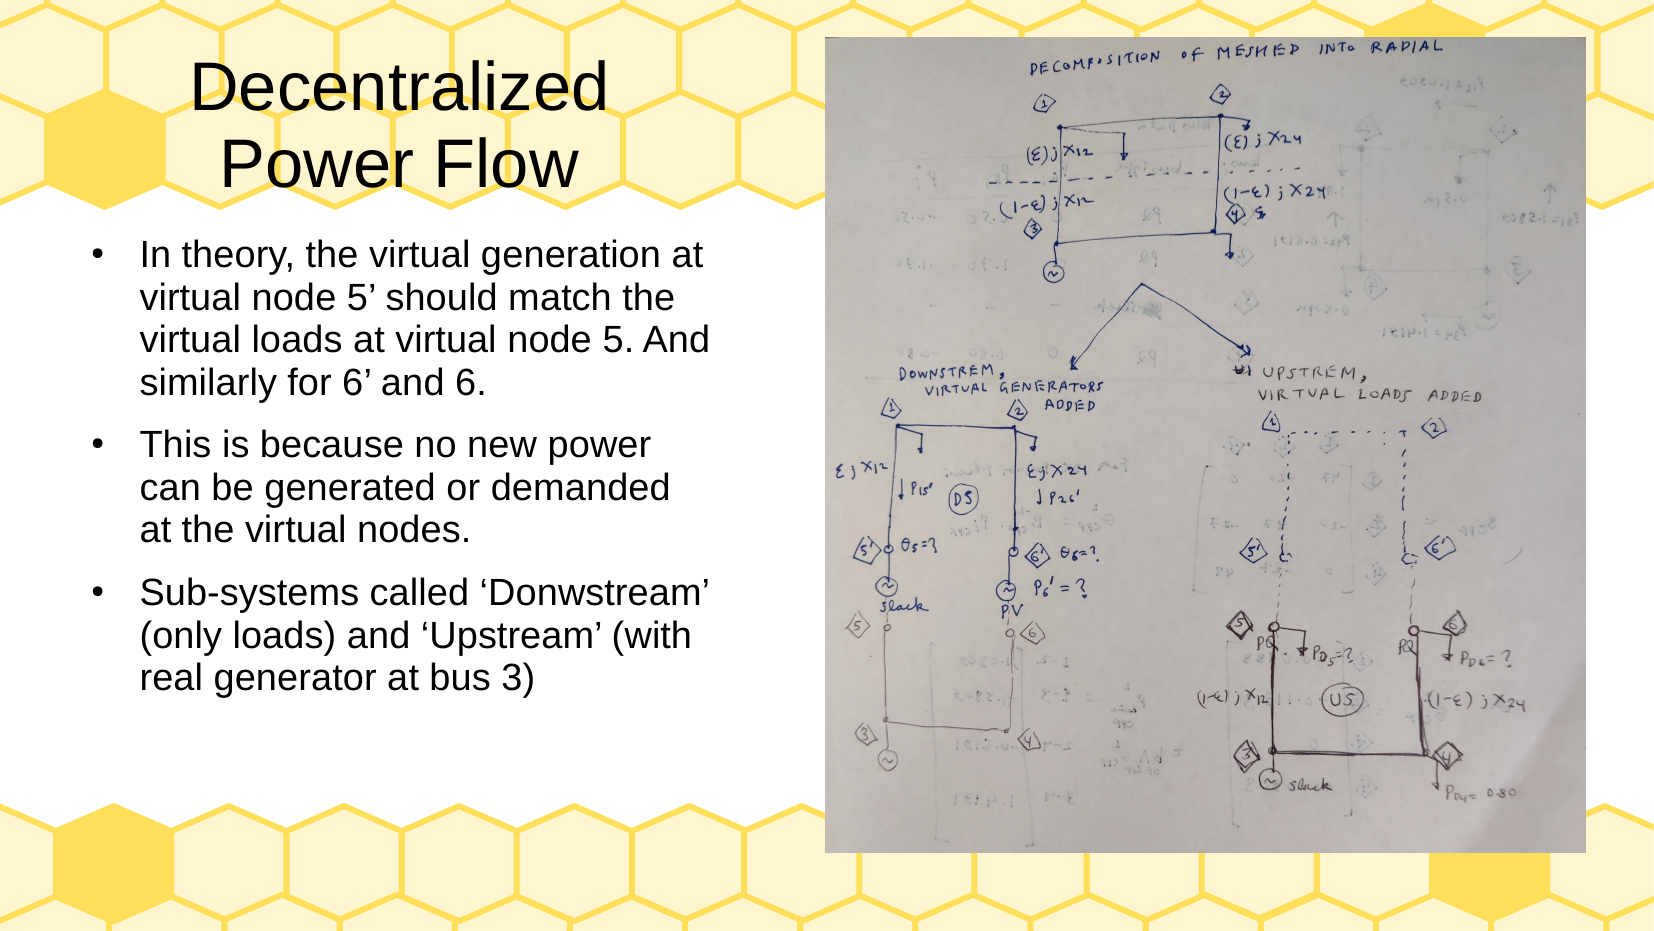

# Decentralized Power Flow
In theory, the virtual generation at virtual node 5’ should match the virtual loads at virtual node 5. And similarly for 6’ and 6.
This is because no new power can be generated or demanded at the virtual nodes.
Sub-systems called ‘Donwstream’ (only loads) and ‘Upstream’ (with real generator at bus 3)